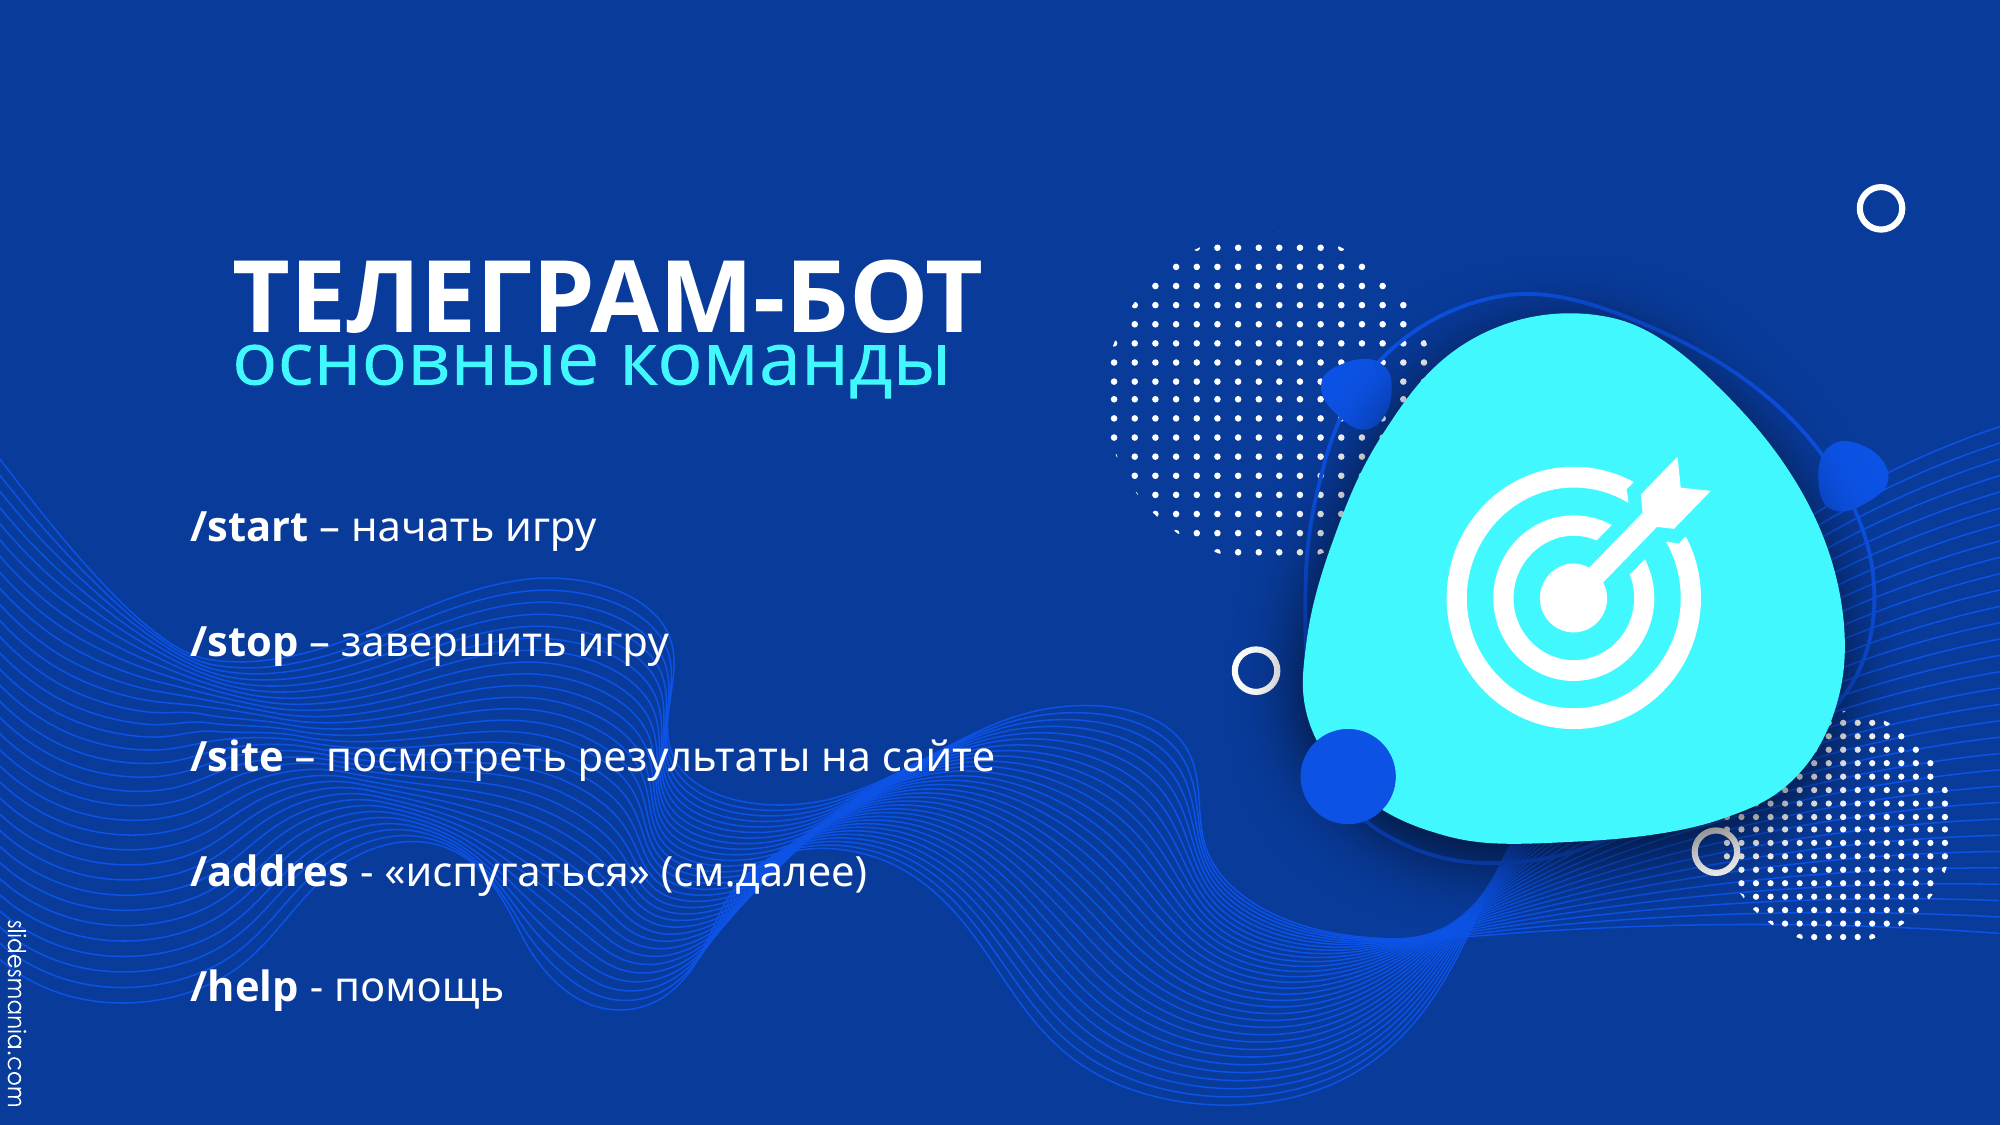

# ТЕЛЕГРАМ-БОТ
основные команды
/start – начать игру
/stop – завершить игру
/site – посмотреть результаты на сайте
/addres - «испугаться» (см.далее)
/help - помощь